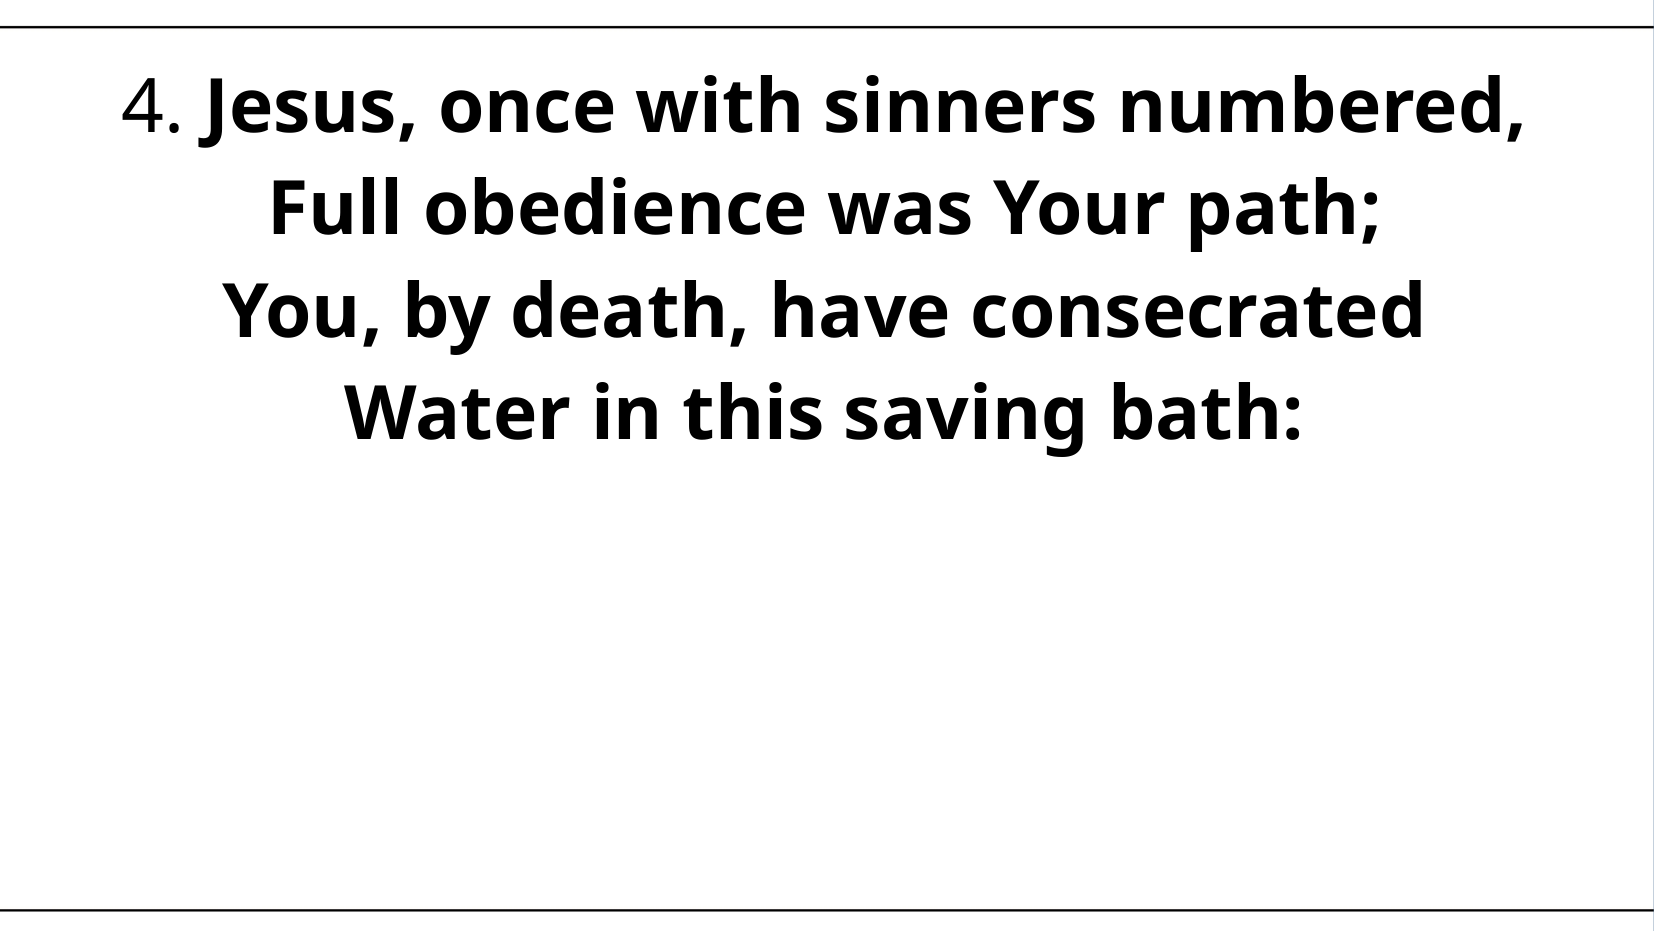

4. Jesus, once with sinners numbered,
Full obedience was Your path;
You, by death, have consecrated
Water in this saving bath: